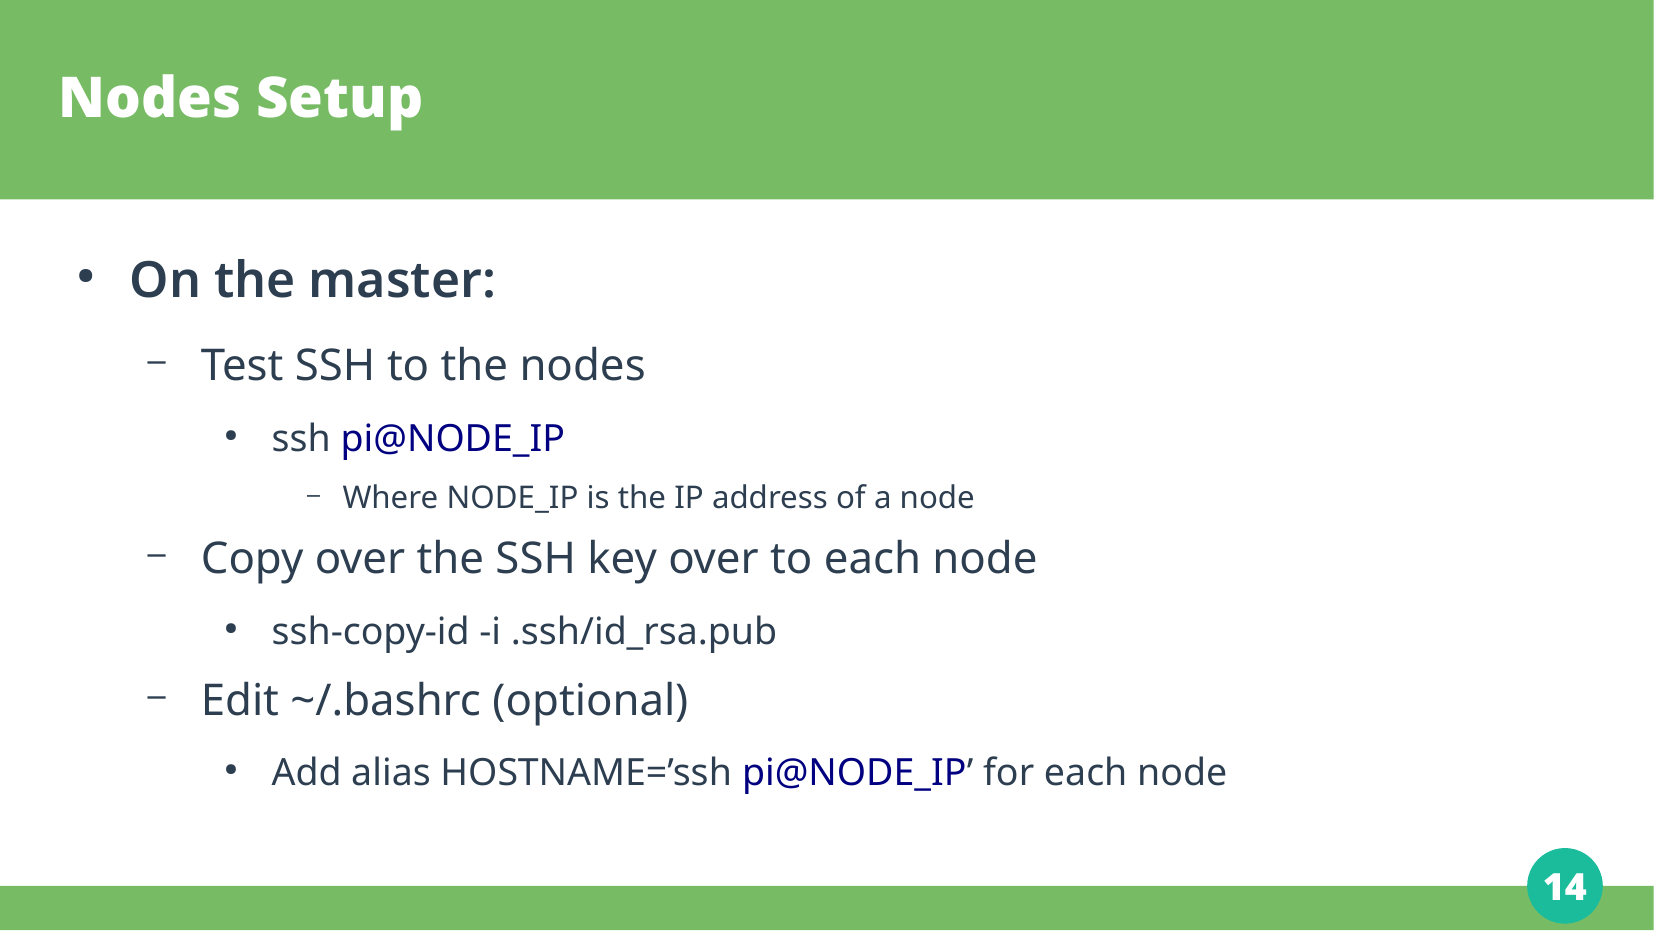

# Nodes Setup
On the master:
Test SSH to the nodes
ssh pi@NODE_IP
Where NODE_IP is the IP address of a node
Copy over the SSH key over to each node
ssh-copy-id -i .ssh/id_rsa.pub
Edit ~/.bashrc (optional)
Add alias HOSTNAME=’ssh pi@NODE_IP’ for each node